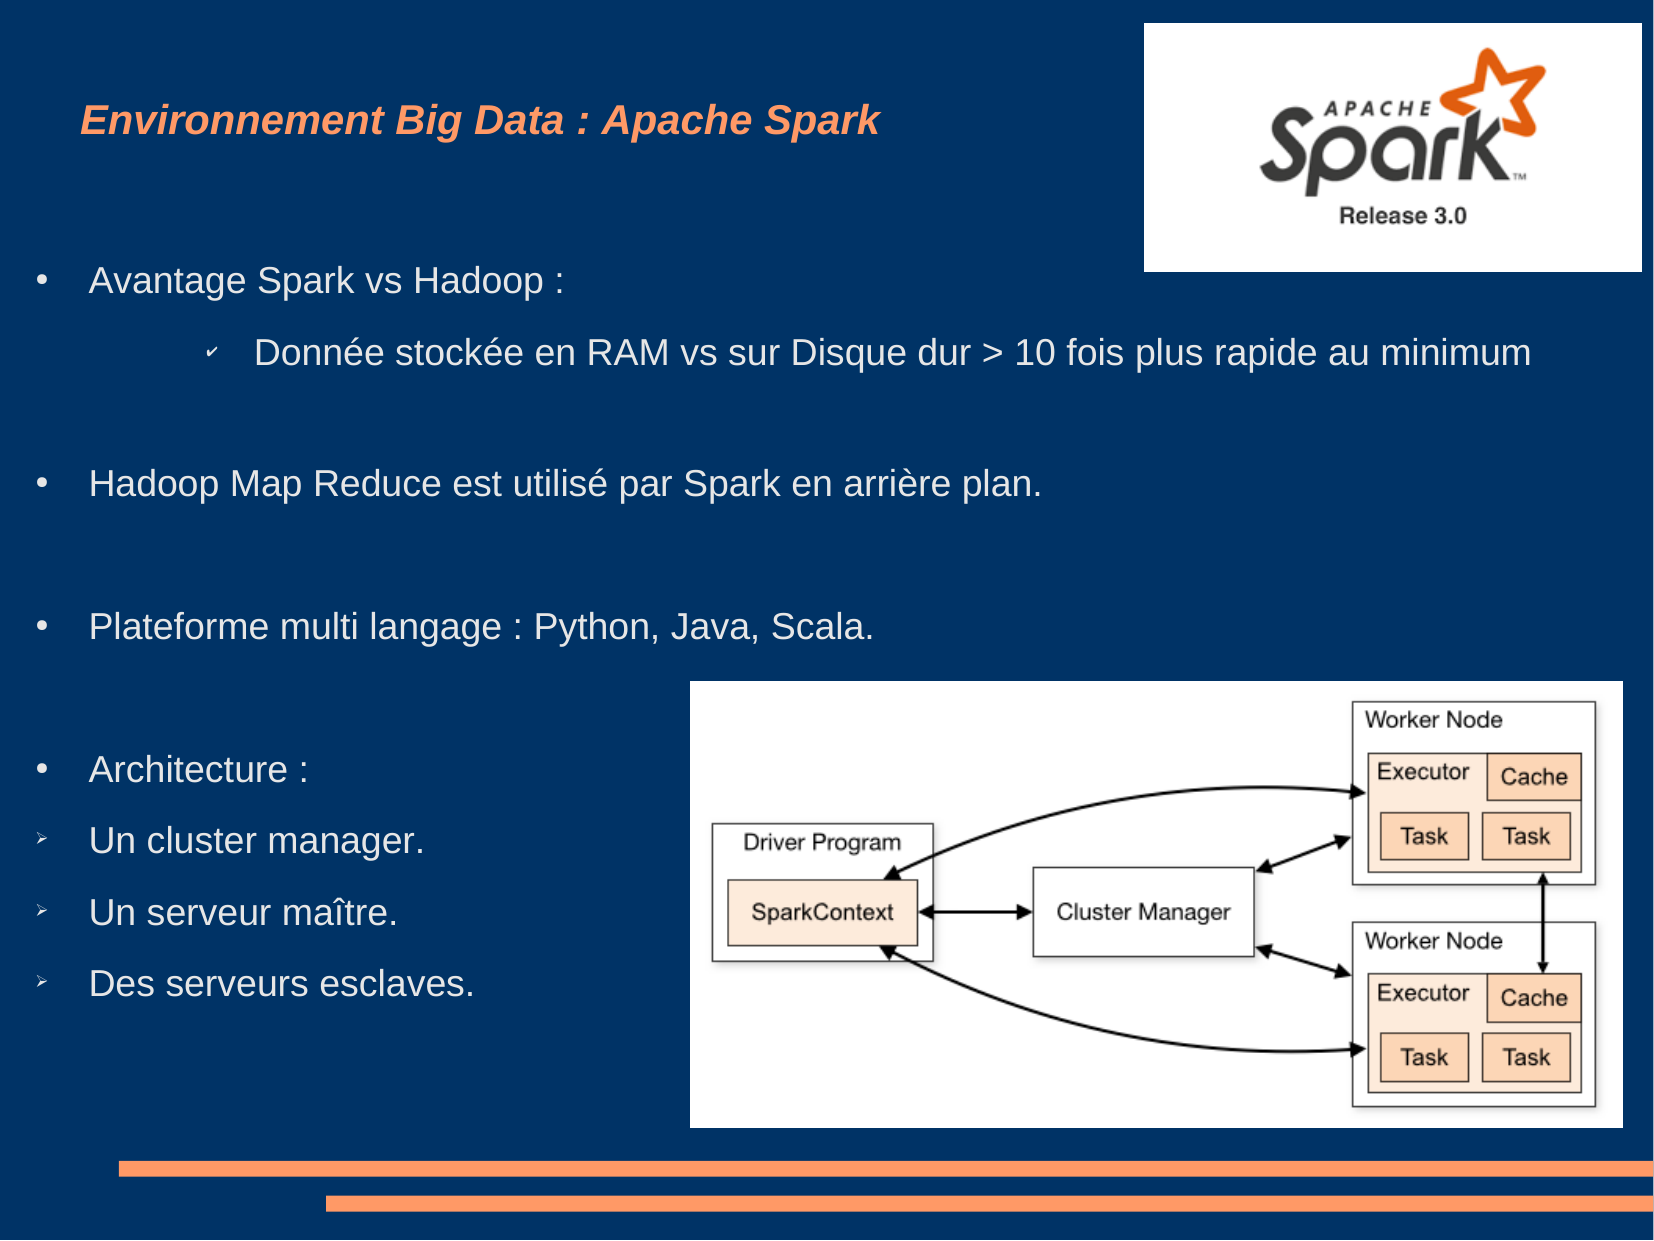

# Environnement Big Data : Apache Spark
Avantage Spark vs Hadoop :
Donnée stockée en RAM vs sur Disque dur > 10 fois plus rapide au minimum
Hadoop Map Reduce est utilisé par Spark en arrière plan.
Plateforme multi langage : Python, Java, Scala.
Architecture :
Un cluster manager.
Un serveur maître.
Des serveurs esclaves.